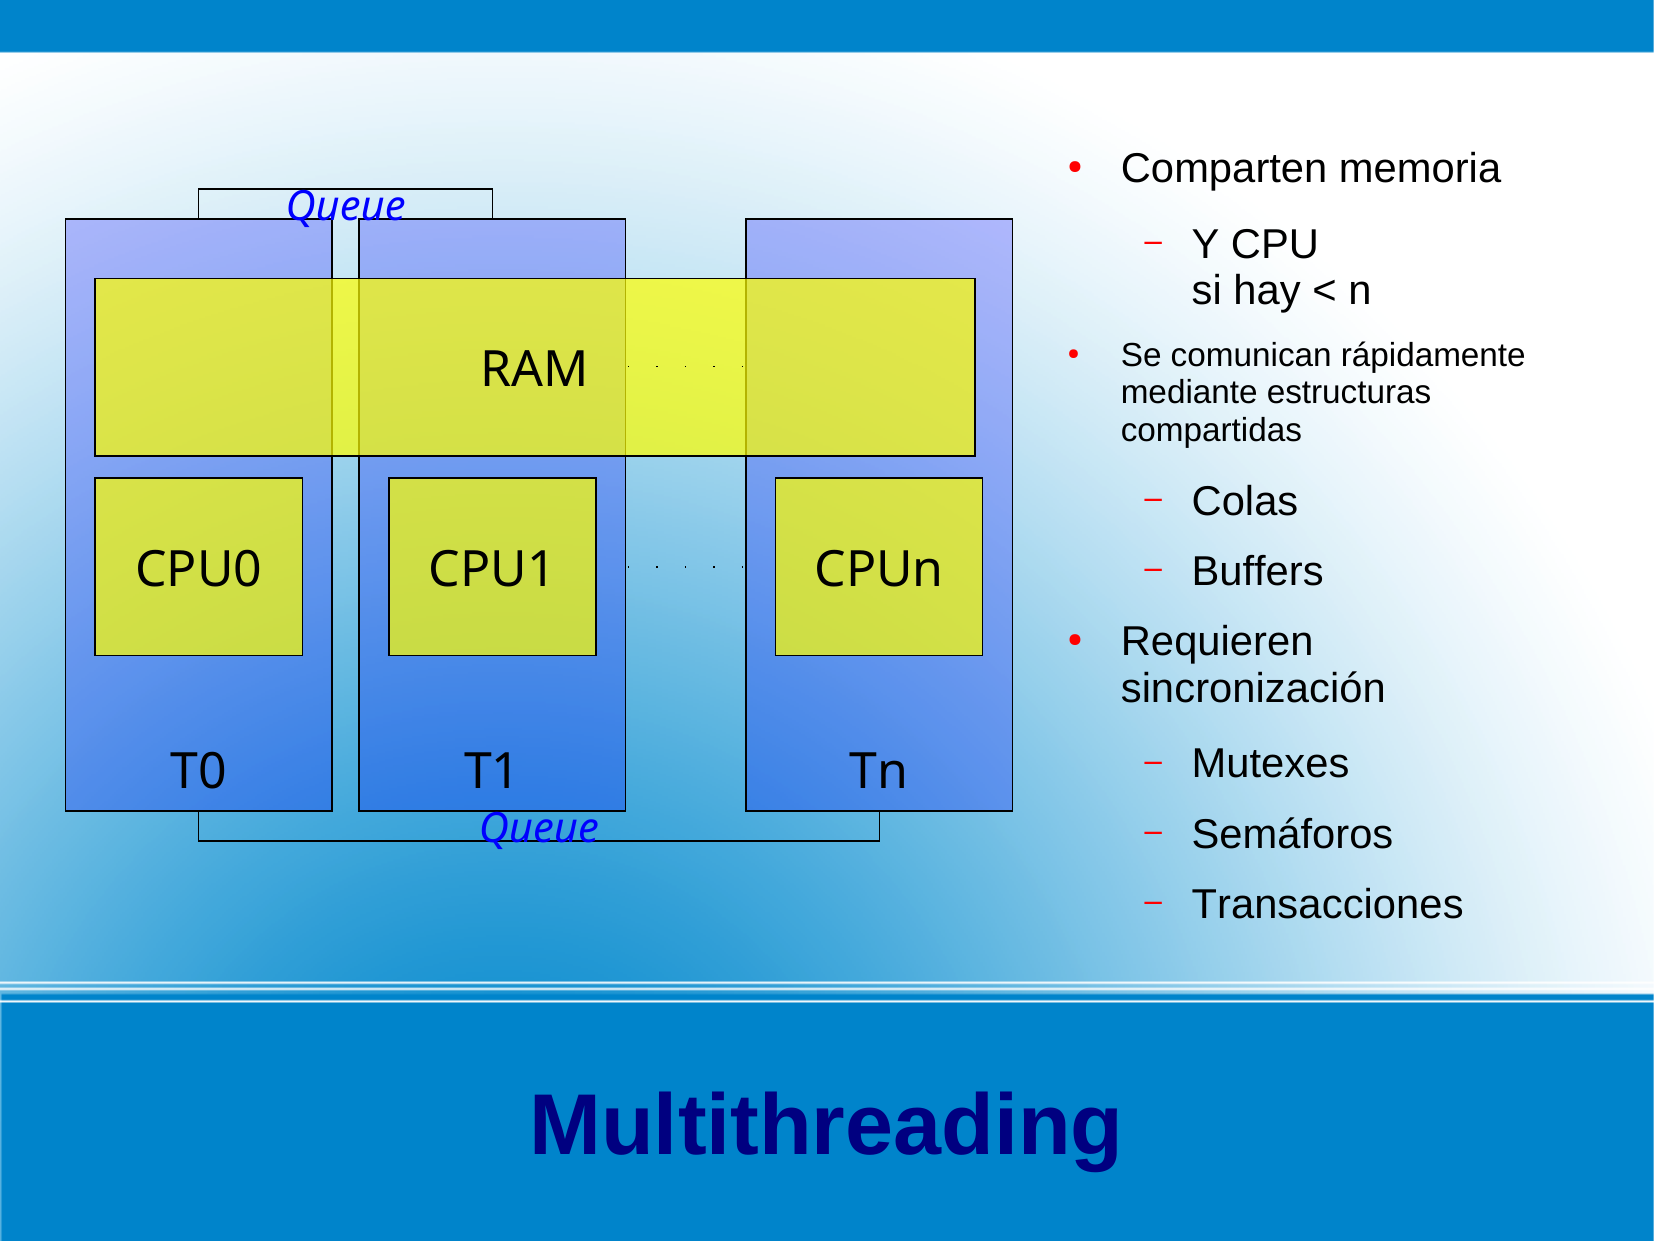

Comparten memoria
Y CPU
si hay < n
Se comunican rápidamente mediante estructuras compartidas
Colas
Buffers
Requieren sincronización
Mutexes
Semáforos
Transacciones
T0
T1
Tn
RAM
CPU0
CPU1
CPUn
# Multithreading